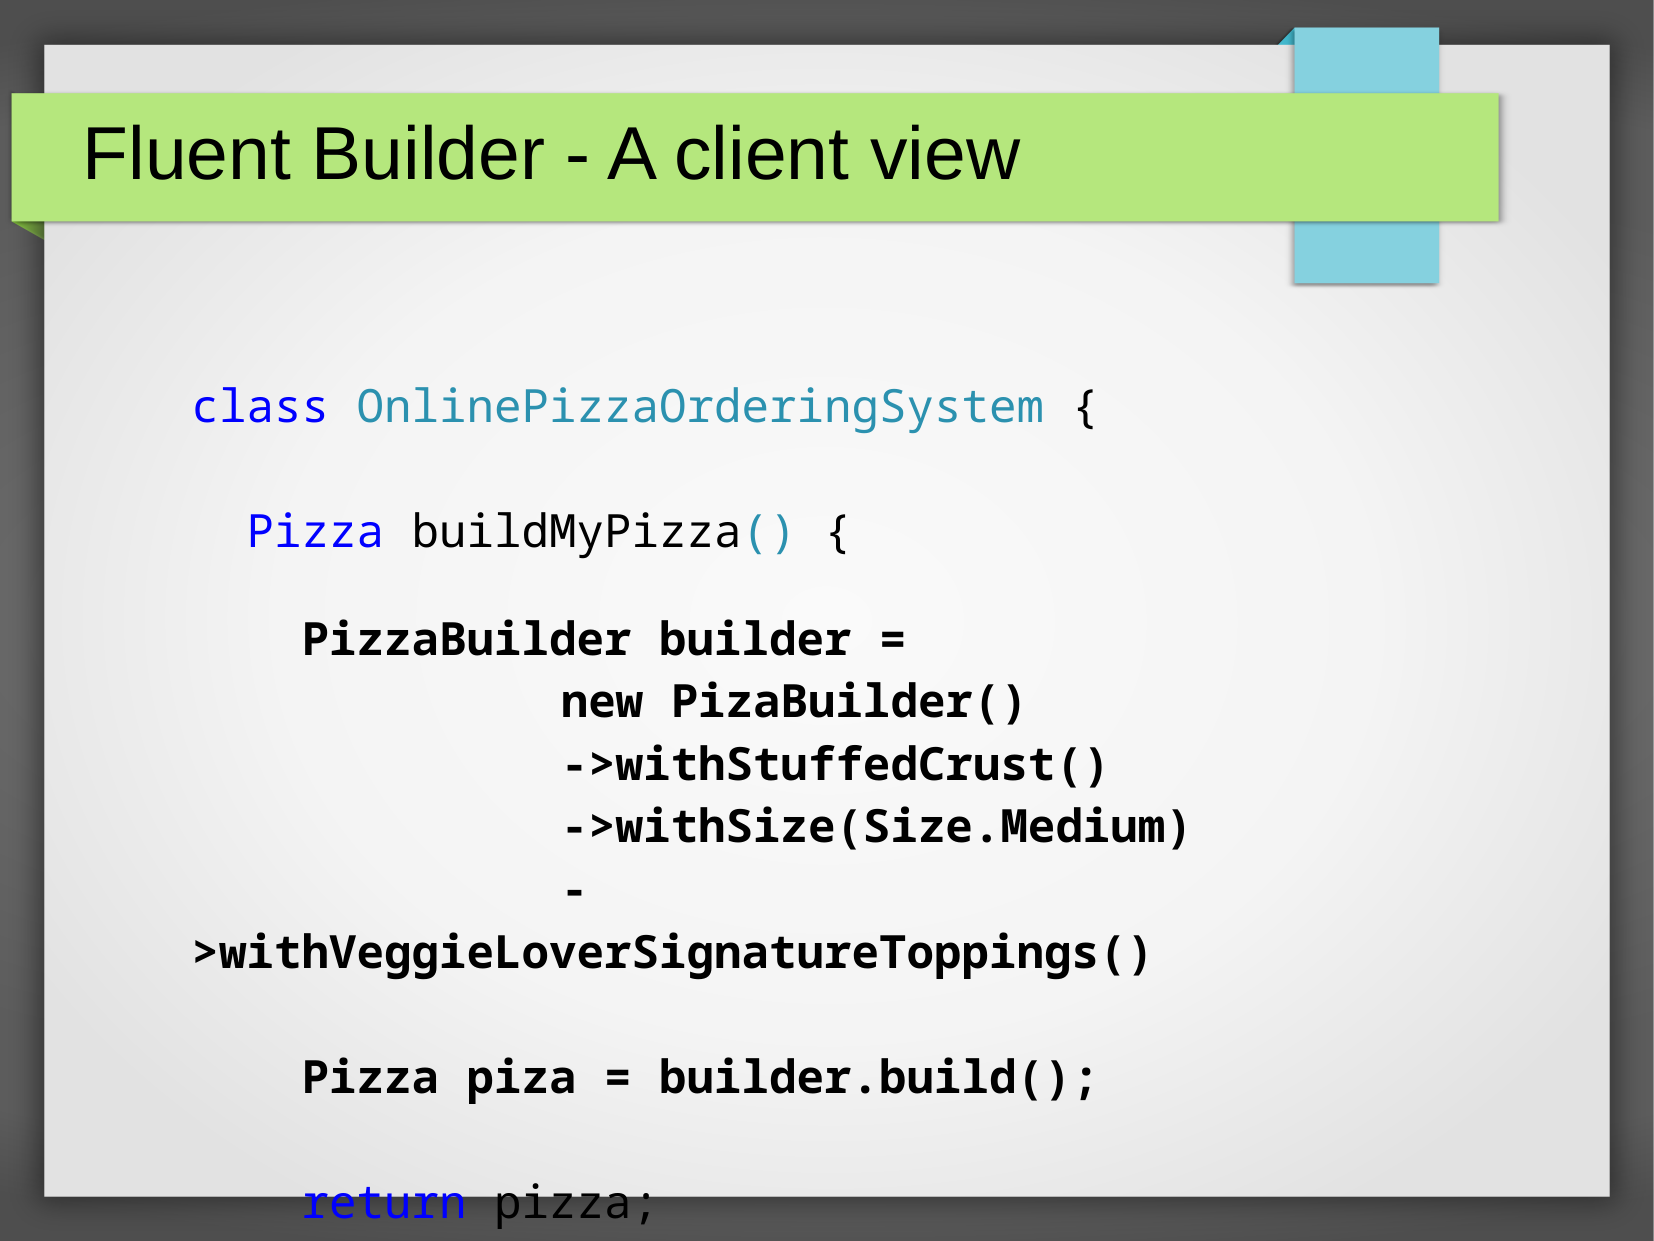

# Fluent Builder - A client view
class OnlinePizzaOrderingSystem {
 Pizza buildMyPizza() {
 PizzaBuilder builder =
					new PizaBuilder()
					->withStuffedCrust()
					->withSize(Size.Medium)
					->withVeggieLoverSignatureToppings()
 Pizza piza = builder.build();
 return pizza;
 }
}